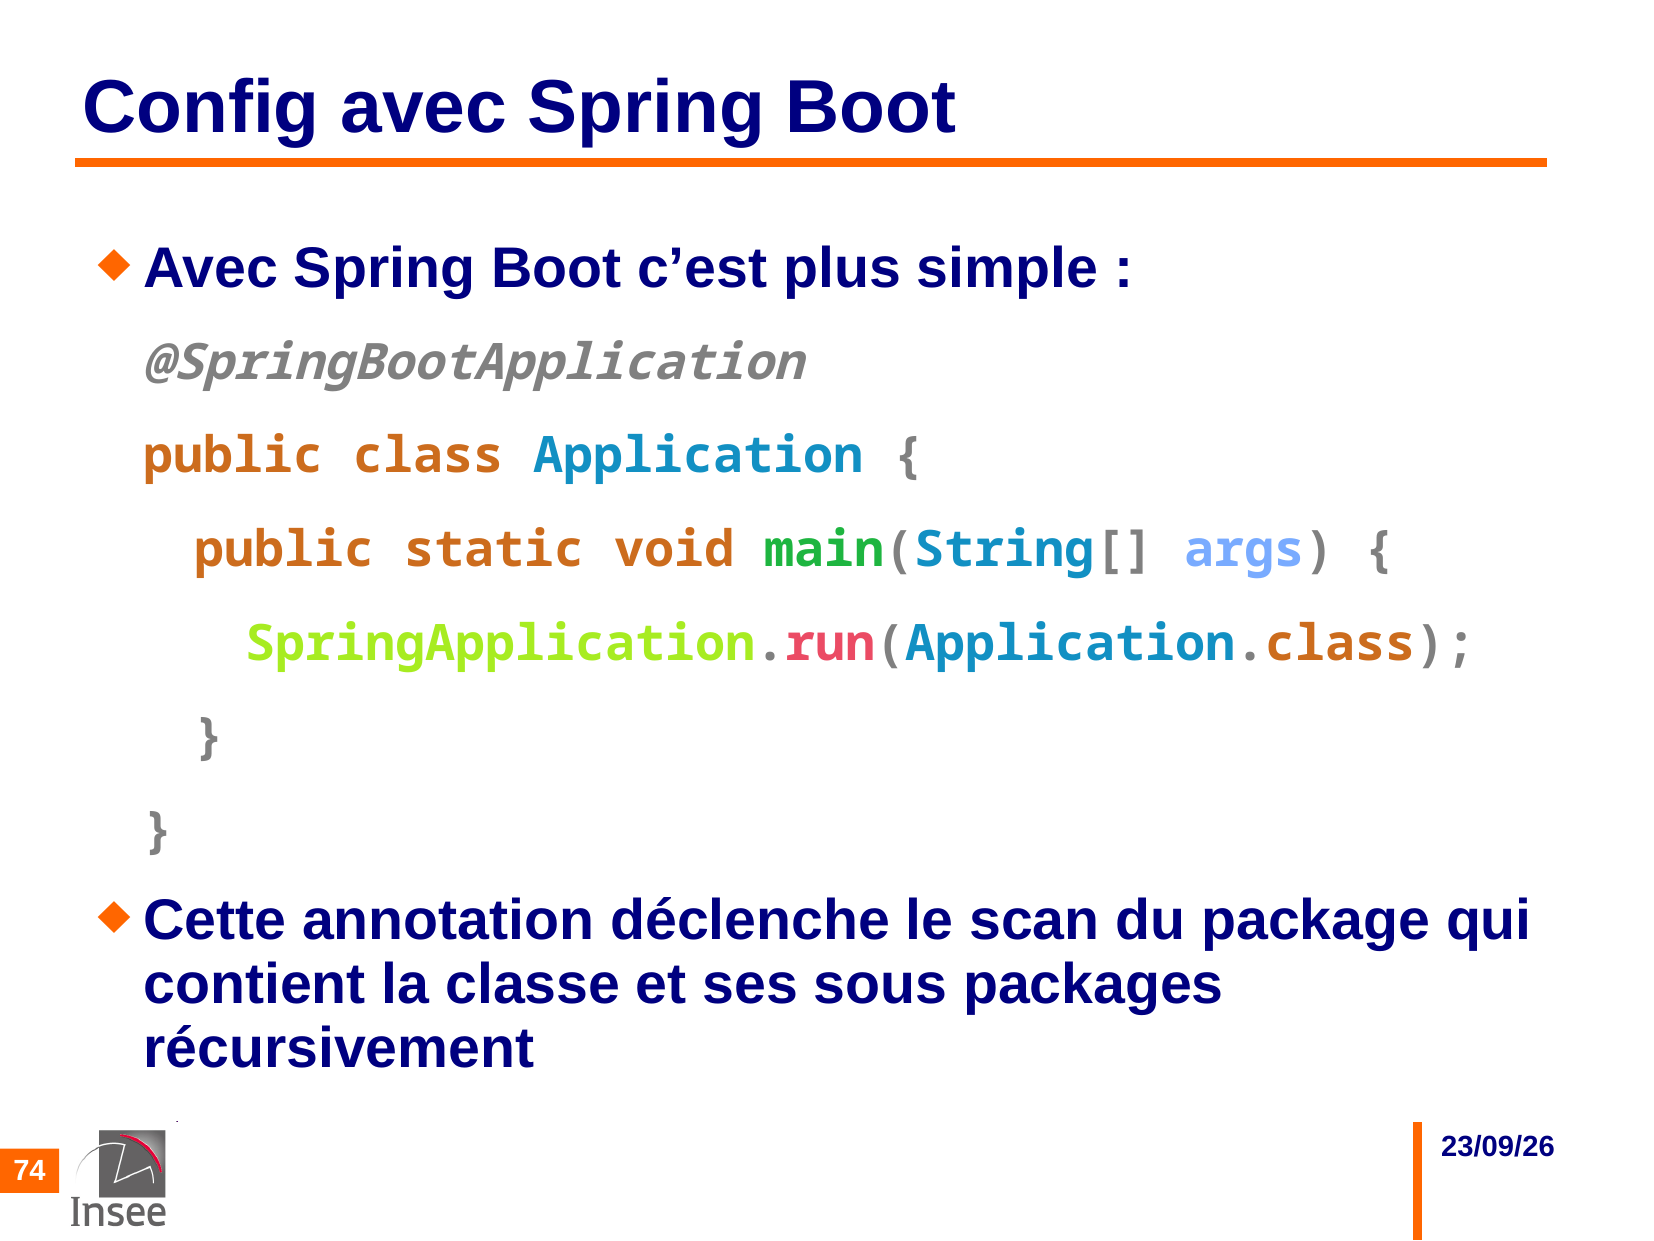

# Config avec Spring Boot
Avec Spring Boot c’est plus simple :
@SpringBootApplication
public class Application {
public static void main(String[] args) {
SpringApplication.run(Application.class);
}
}
Cette annotation déclenche le scan du package qui contient la classe et ses sous packages récursivement
74